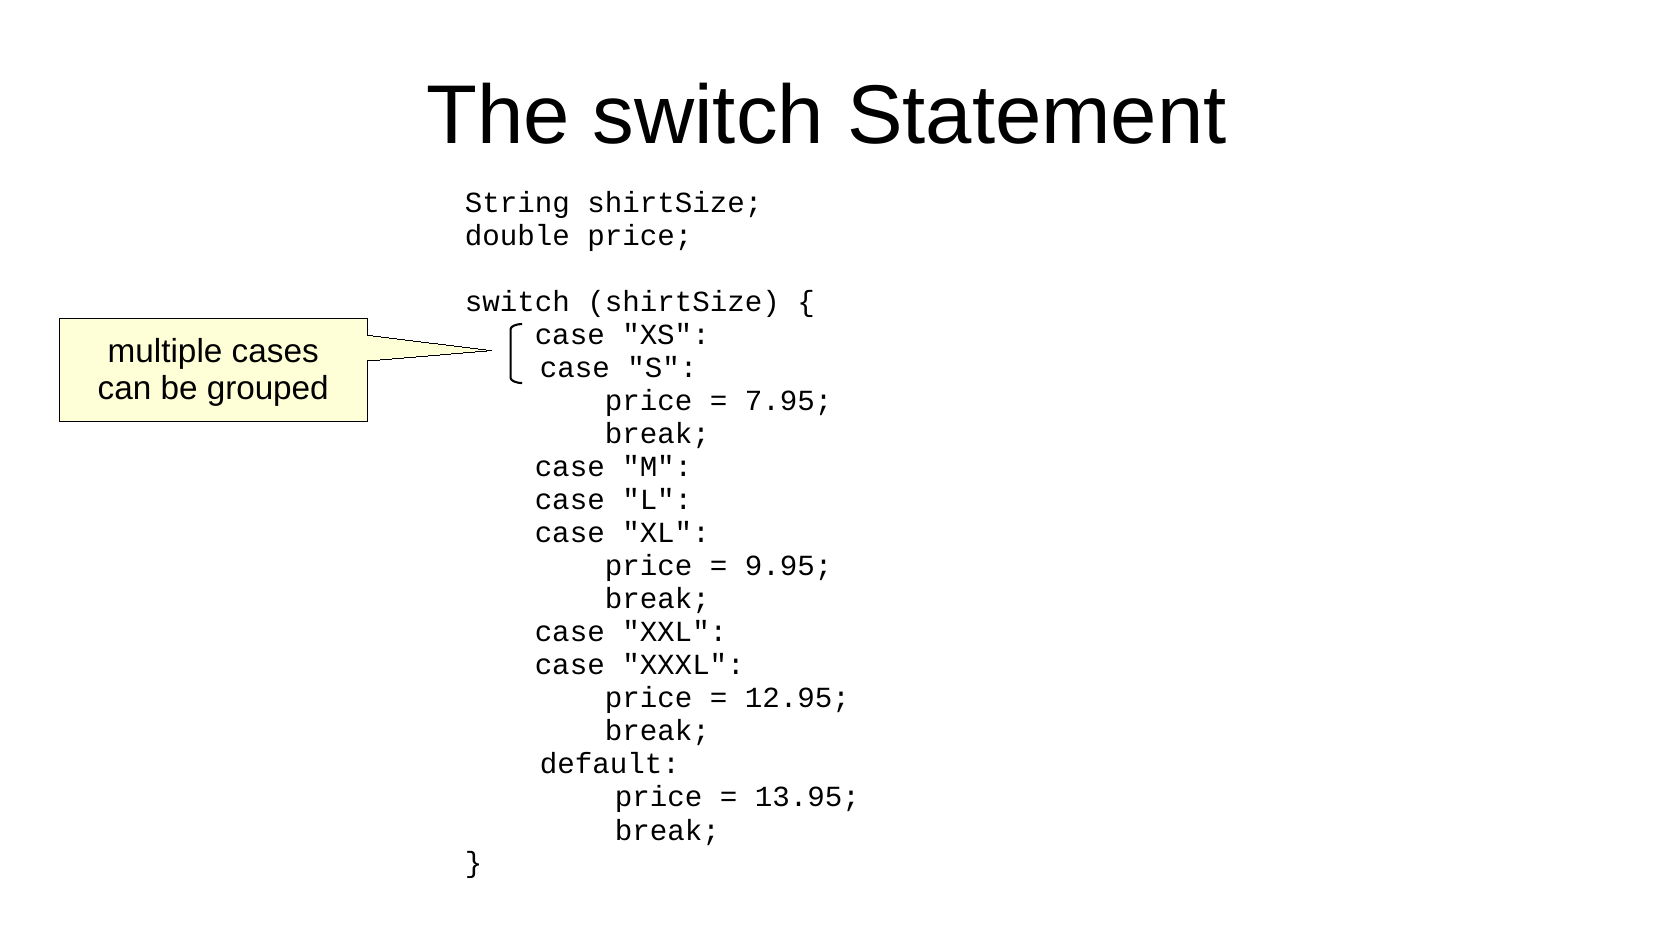

# The switch Statement
String shirtSize;
double price;
switch (shirtSize) {
 case "XS":
	case "S":
 price = 7.95;
 break;
 case "M":
 case "L":
 case "XL":
 price = 9.95;
 break;
 case "XXL":
 case "XXXL":
 price = 12.95;
 break;
	default:
		price = 13.95;
		break;
}
multiple cases
can be grouped